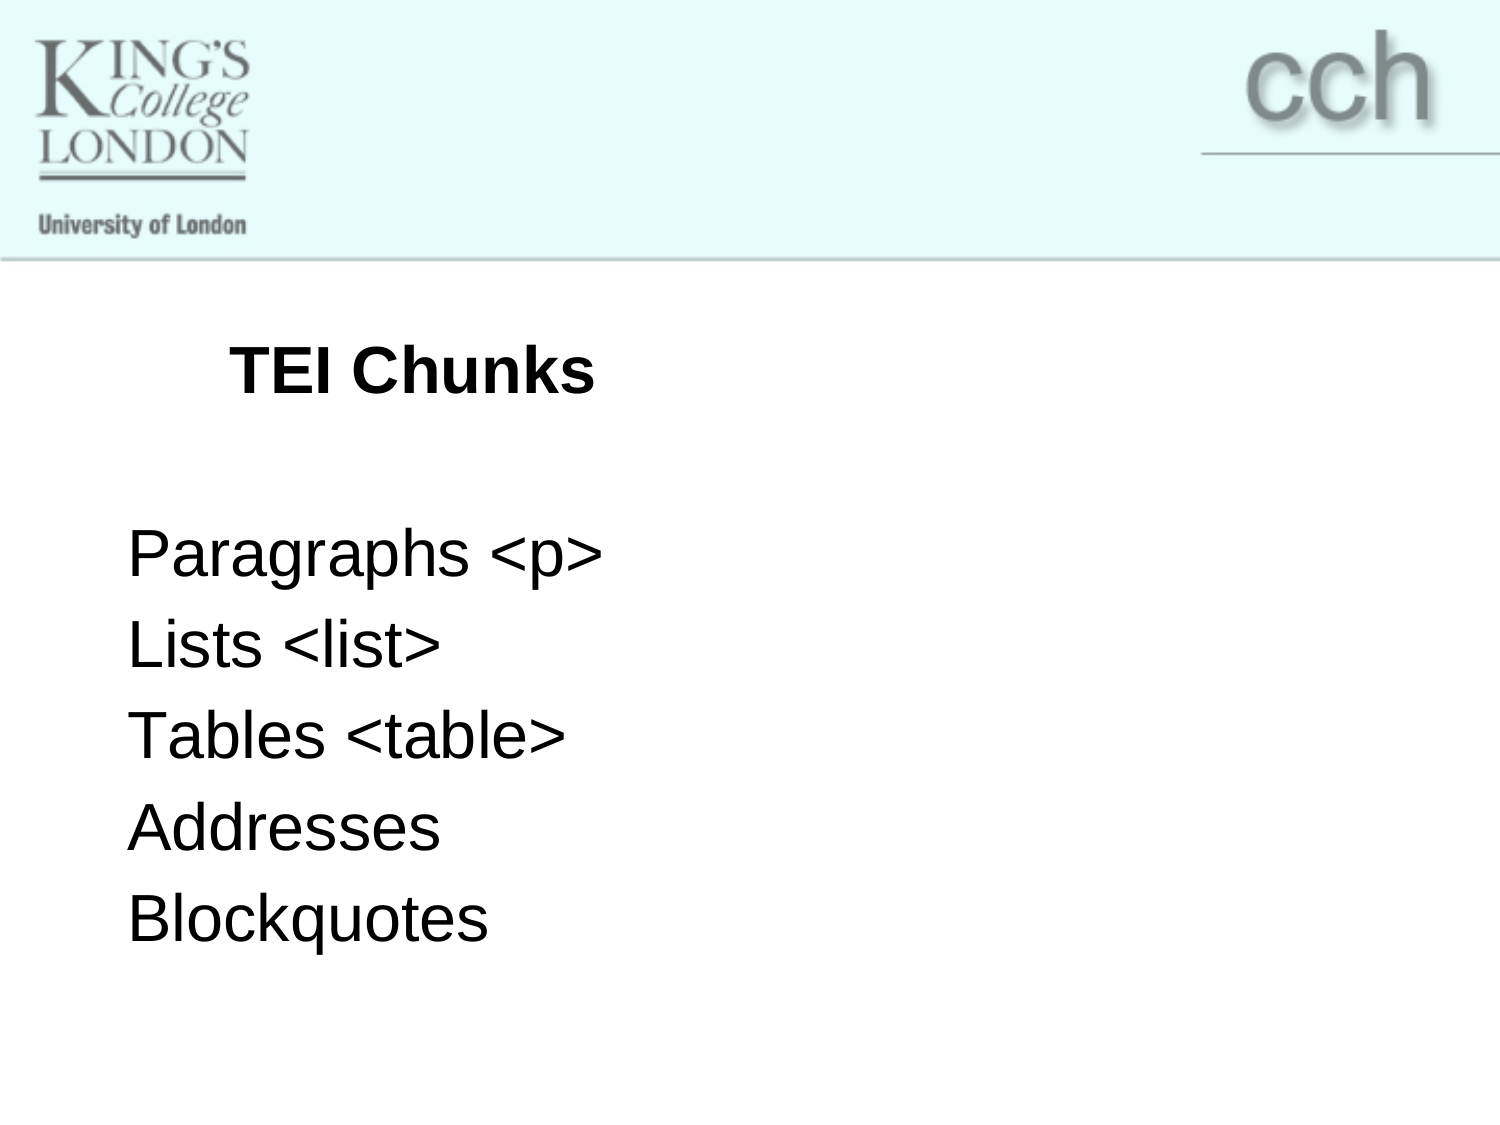

# TEI Chunks
Paragraphs <p>
Lists <list>
Tables <table>
Addresses
Blockquotes